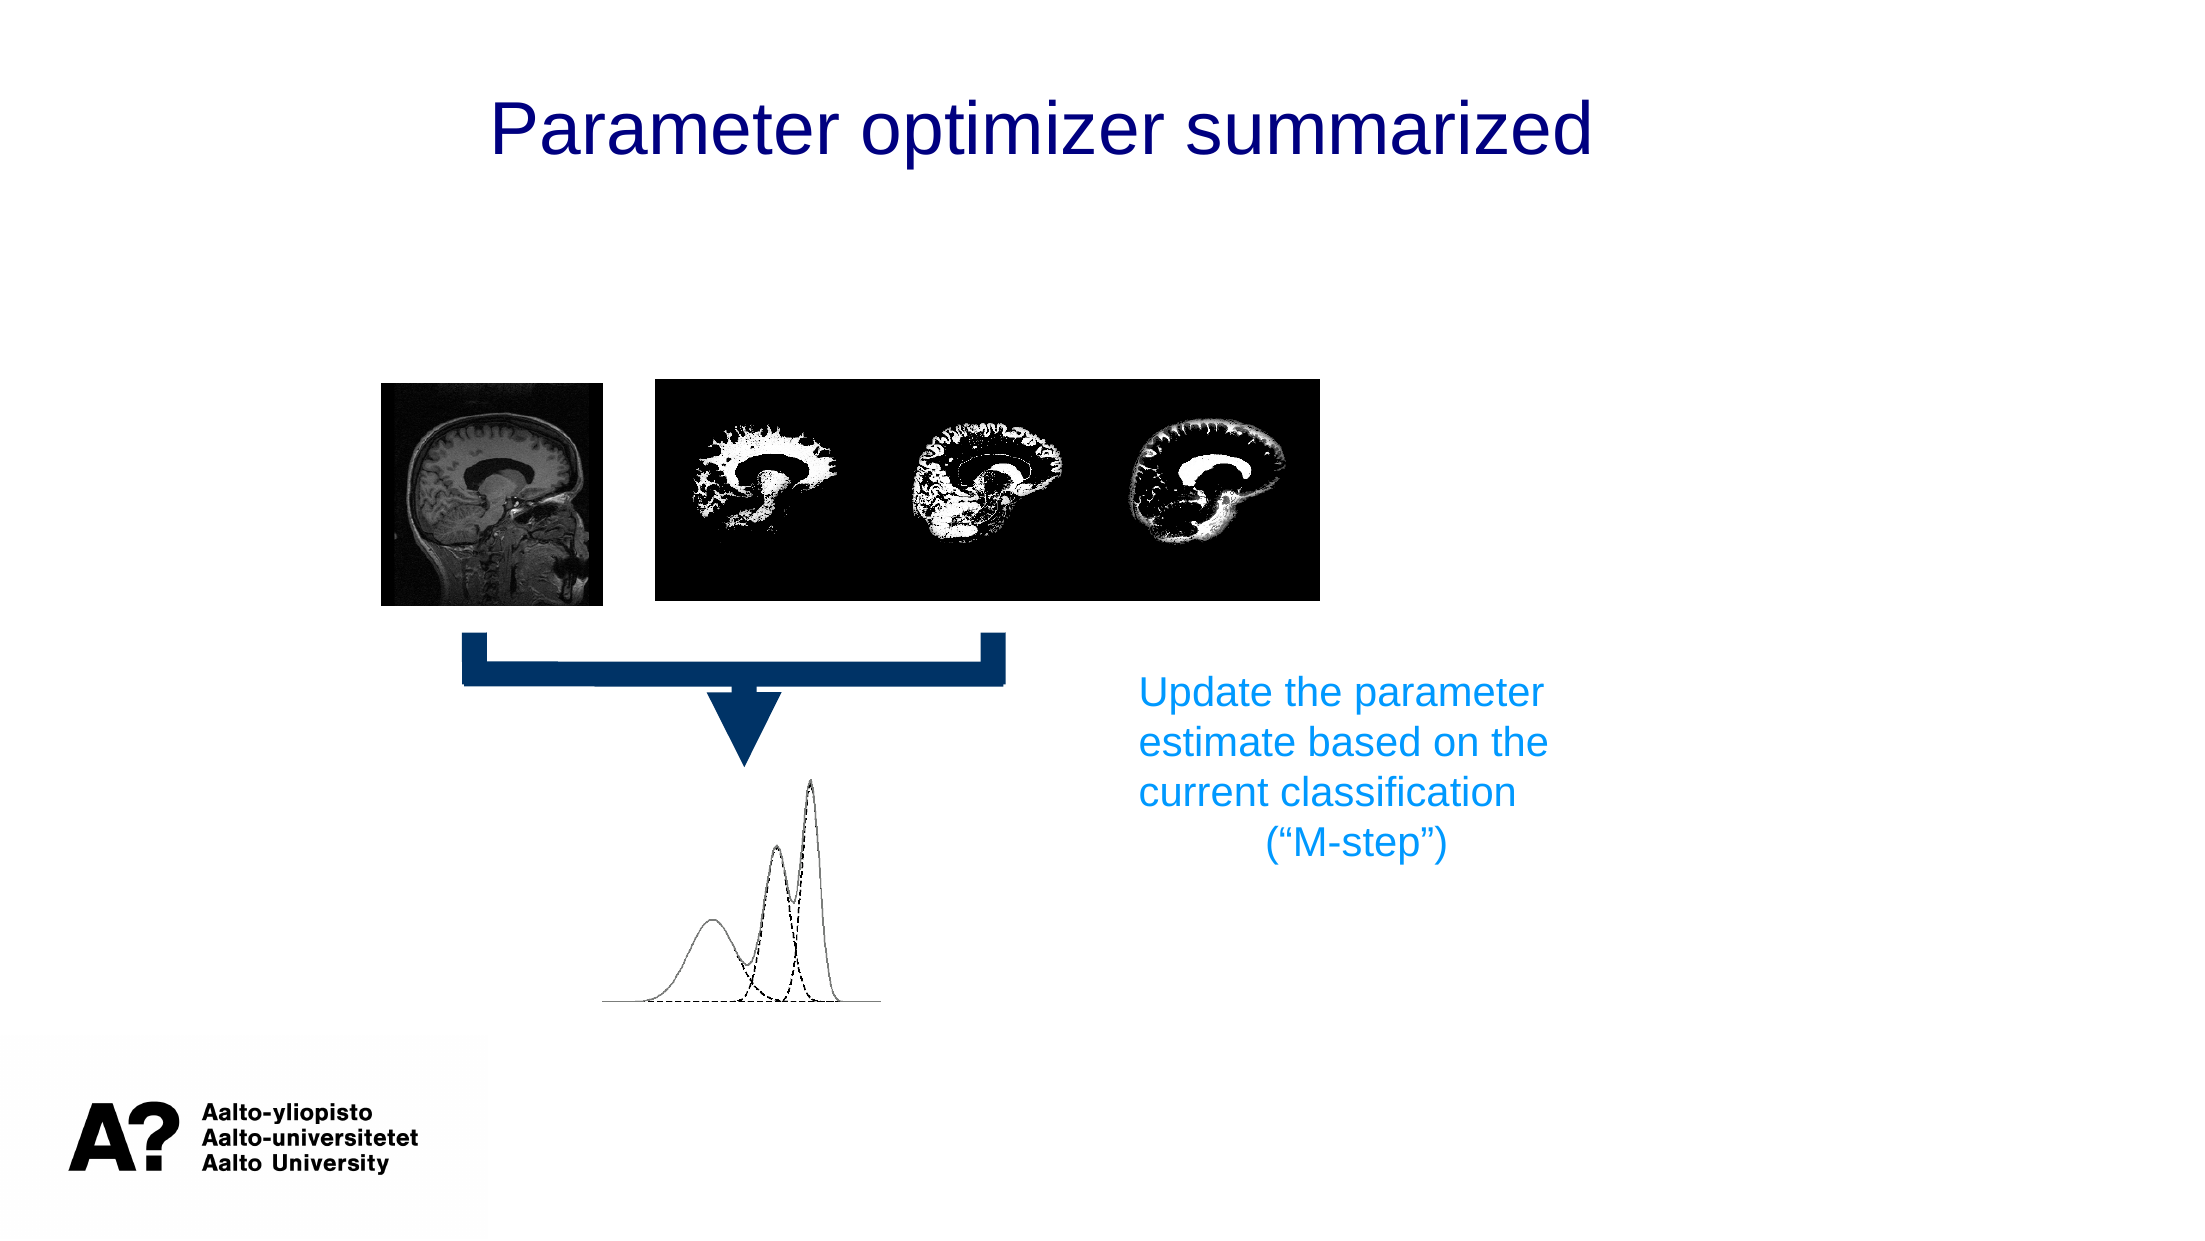

# Parameter optimizer summarized
Update the parameter estimate based on the current classification
 (“M-step”)